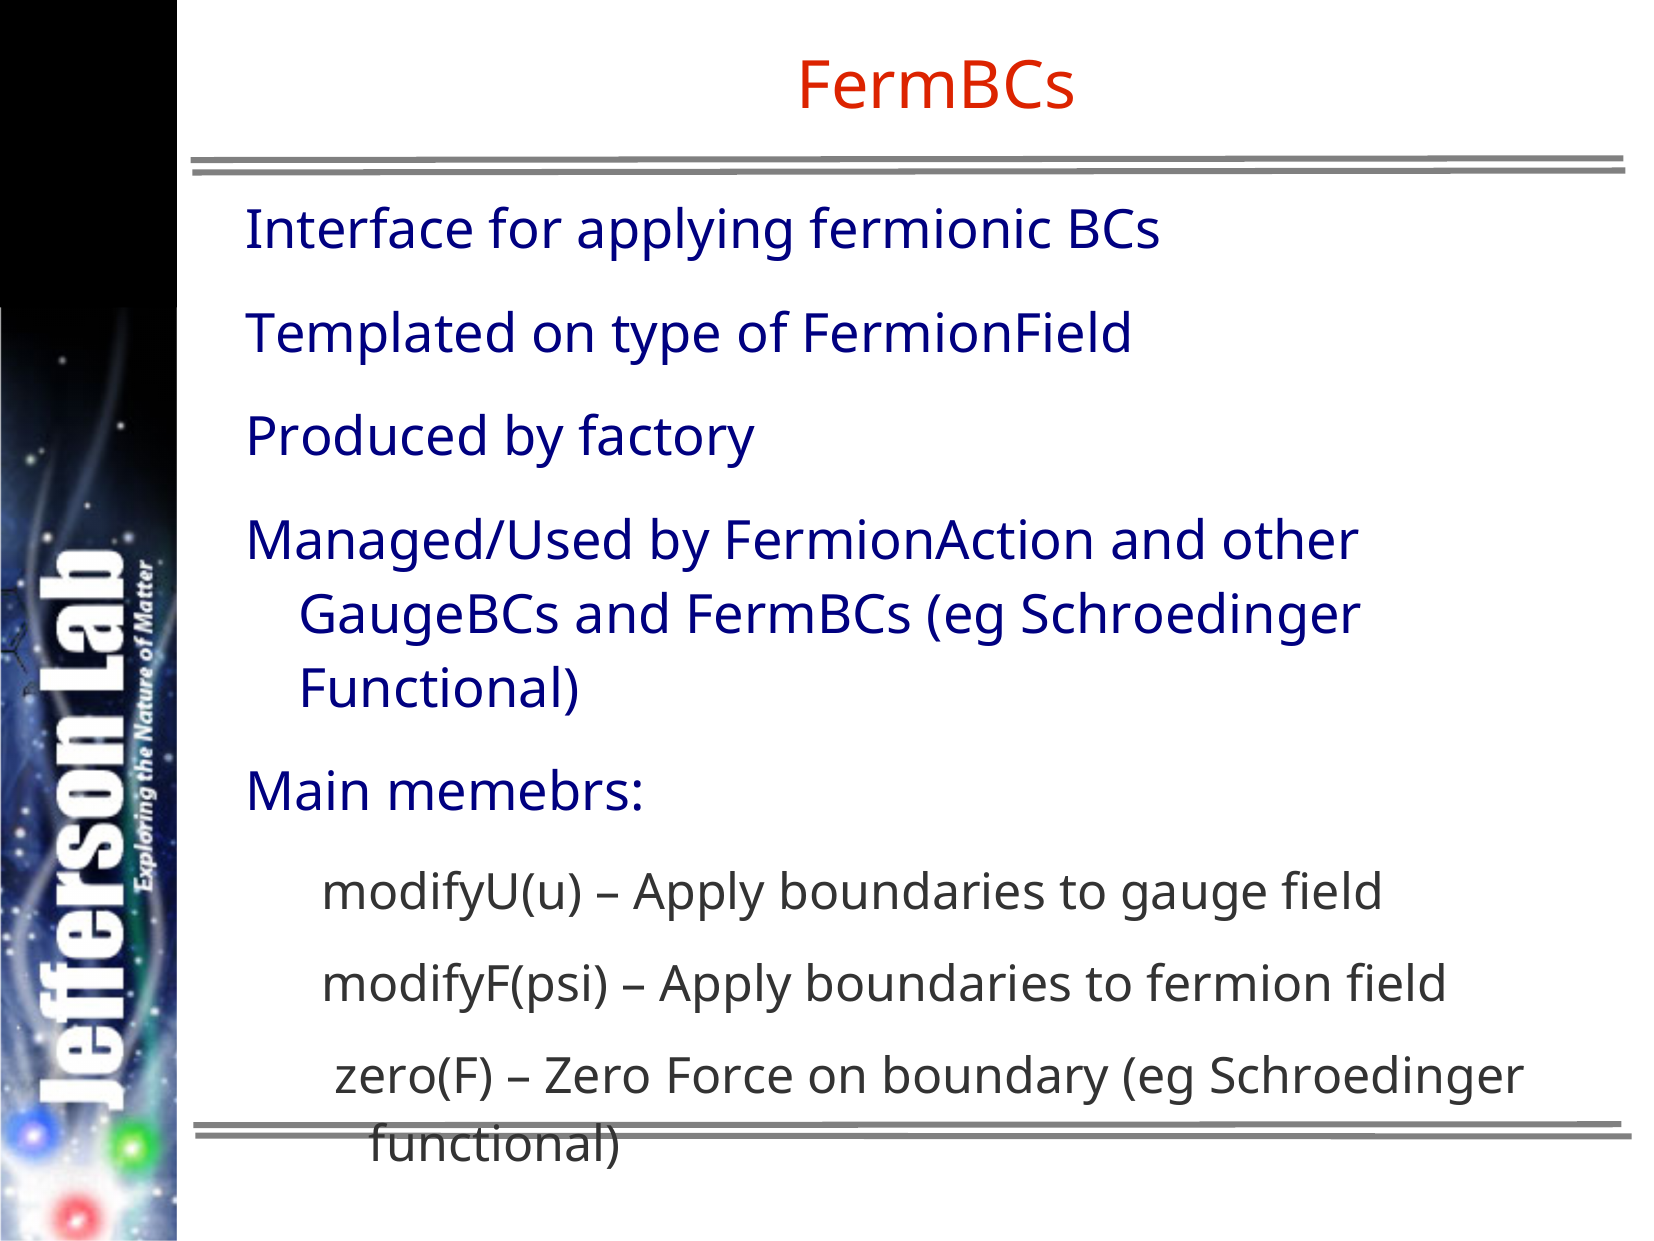

# FermBCs
Interface for applying fermionic BCs
Templated on type of FermionField
Produced by factory
Managed/Used by FermionAction and other GaugeBCs and FermBCs (eg Schroedinger Functional)
Main memebrs:
modifyU(u) – Apply boundaries to gauge field
modifyF(psi) – Apply boundaries to fermion field
 zero(F) – Zero Force on boundary (eg Schroedinger functional)